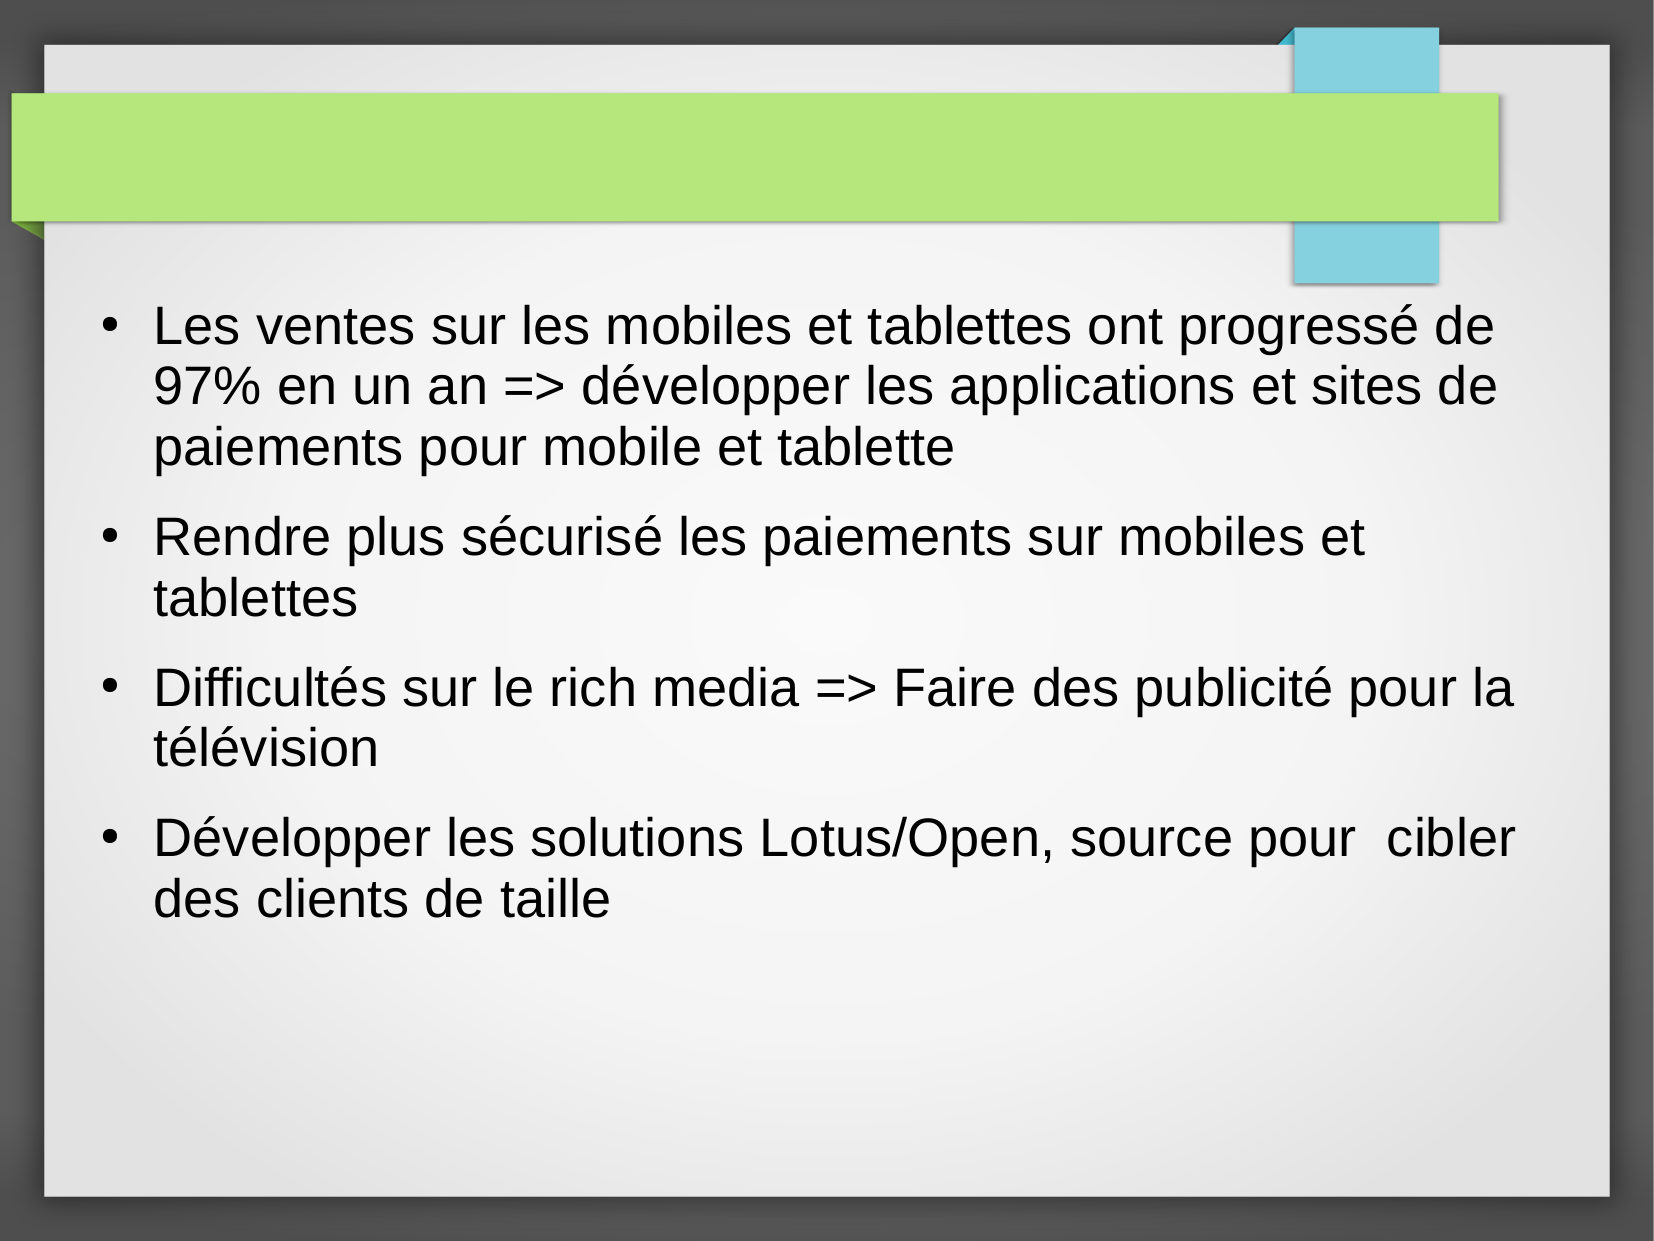

# Les ventes sur les mobiles et tablettes ont progressé de 97% en un an => développer les applications et sites de paiements pour mobile et tablette
Rendre plus sécurisé les paiements sur mobiles et tablettes
Difficultés sur le rich media => Faire des publicité pour la télévision
Développer les solutions Lotus/Open, source pour cibler des clients de taille